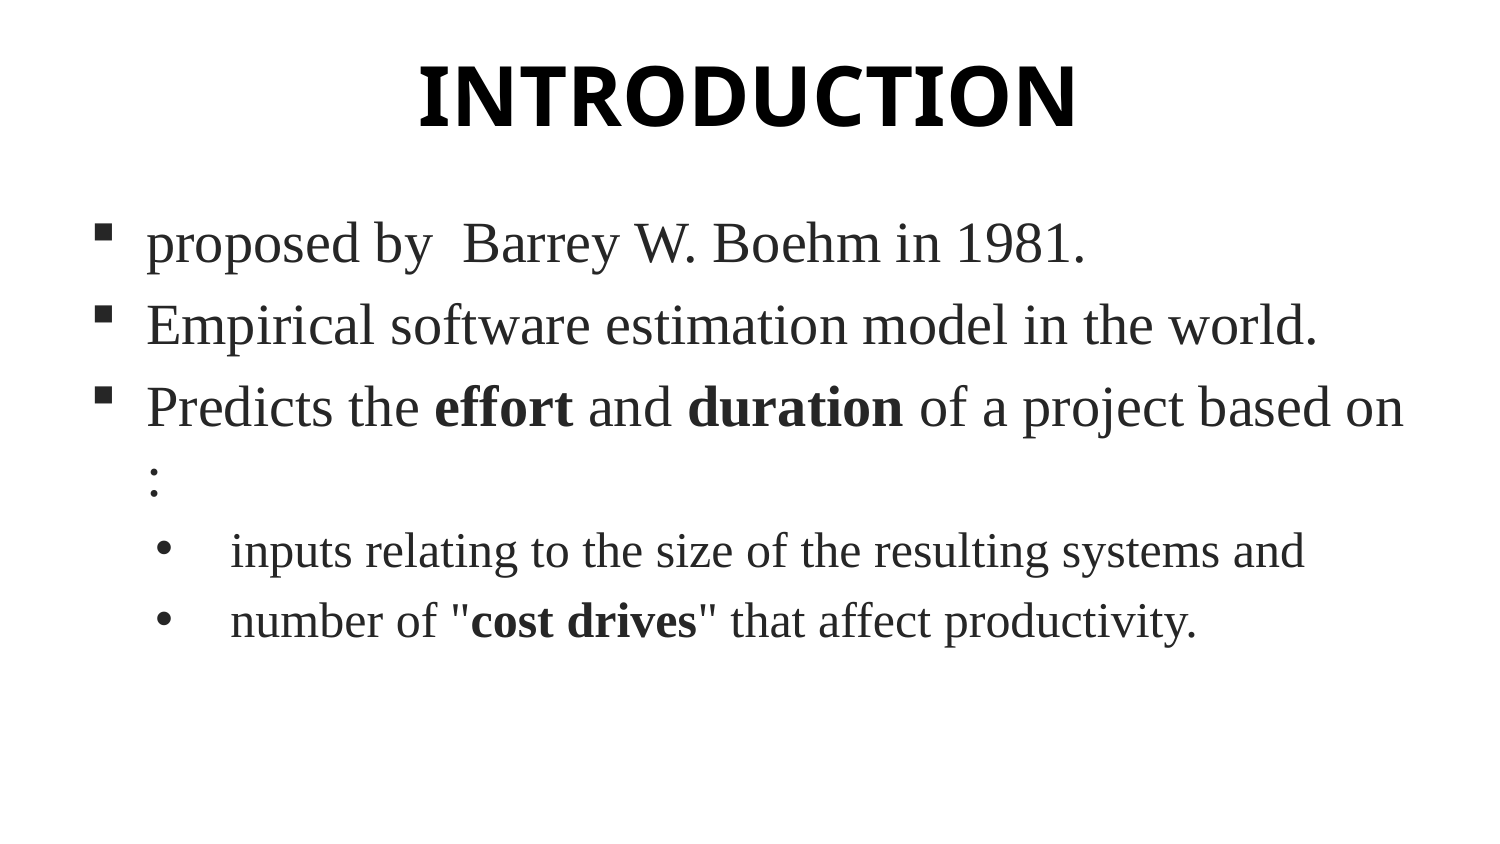

# INTRODUCTION
proposed by Barrey W. Boehm in 1981.
Empirical software estimation model in the world.
Predicts the effort and duration of a project based on :
inputs relating to the size of the resulting systems and
number of "cost drives" that affect productivity.